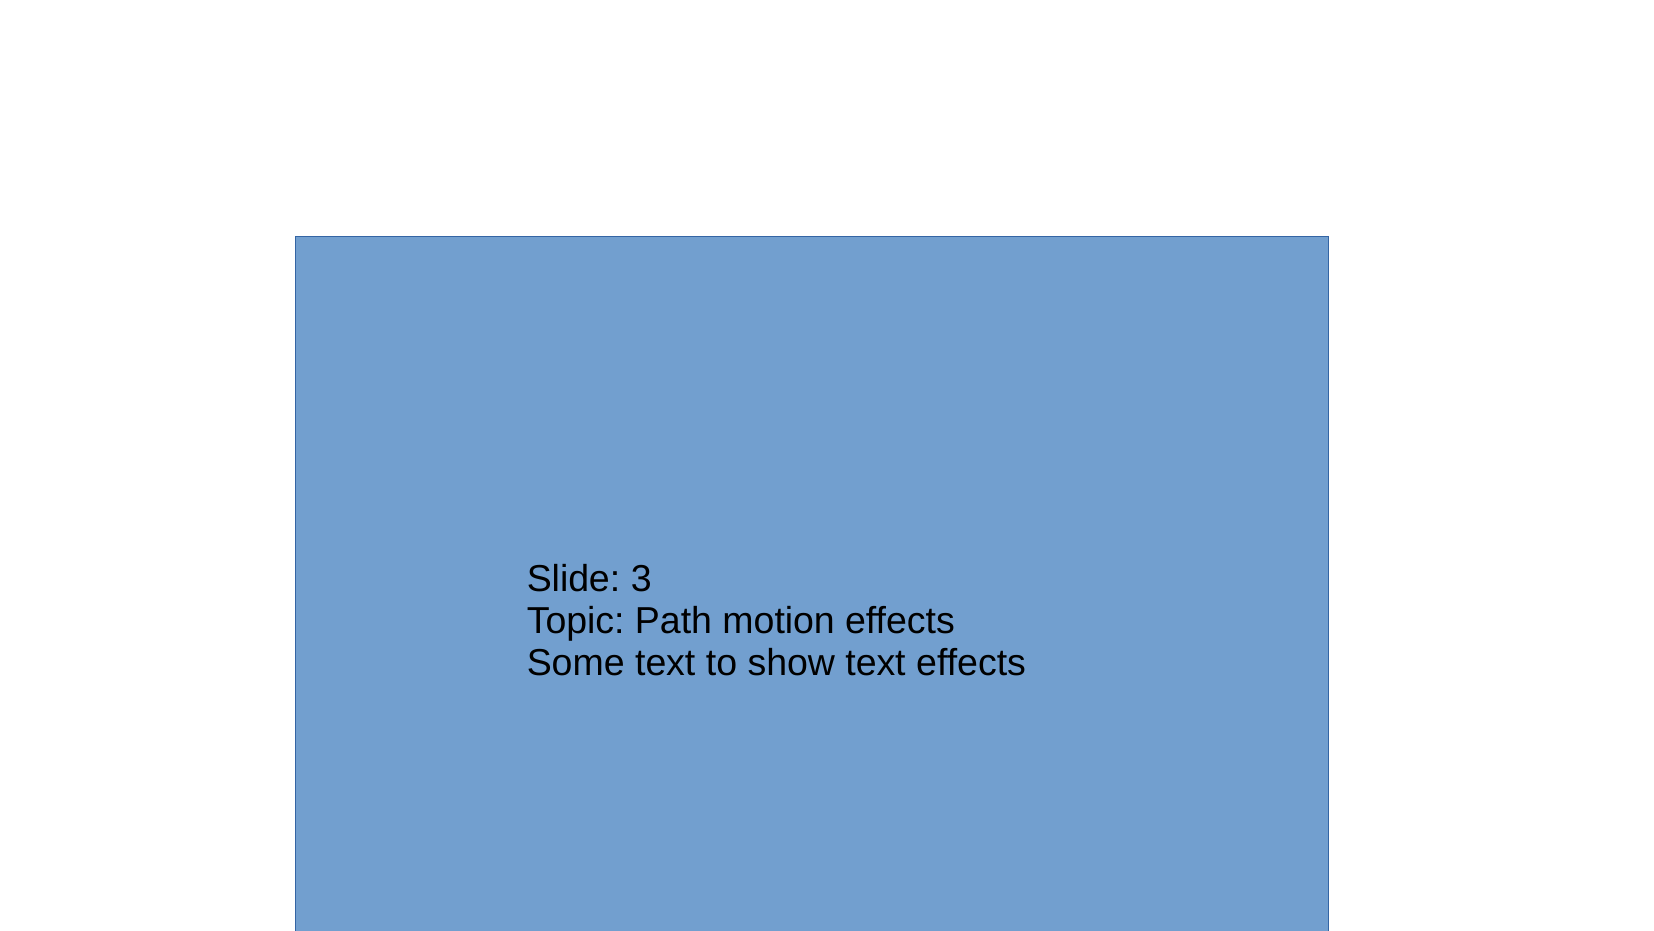

Slide: 3
Topic: Path motion effects
Some text to show text effects